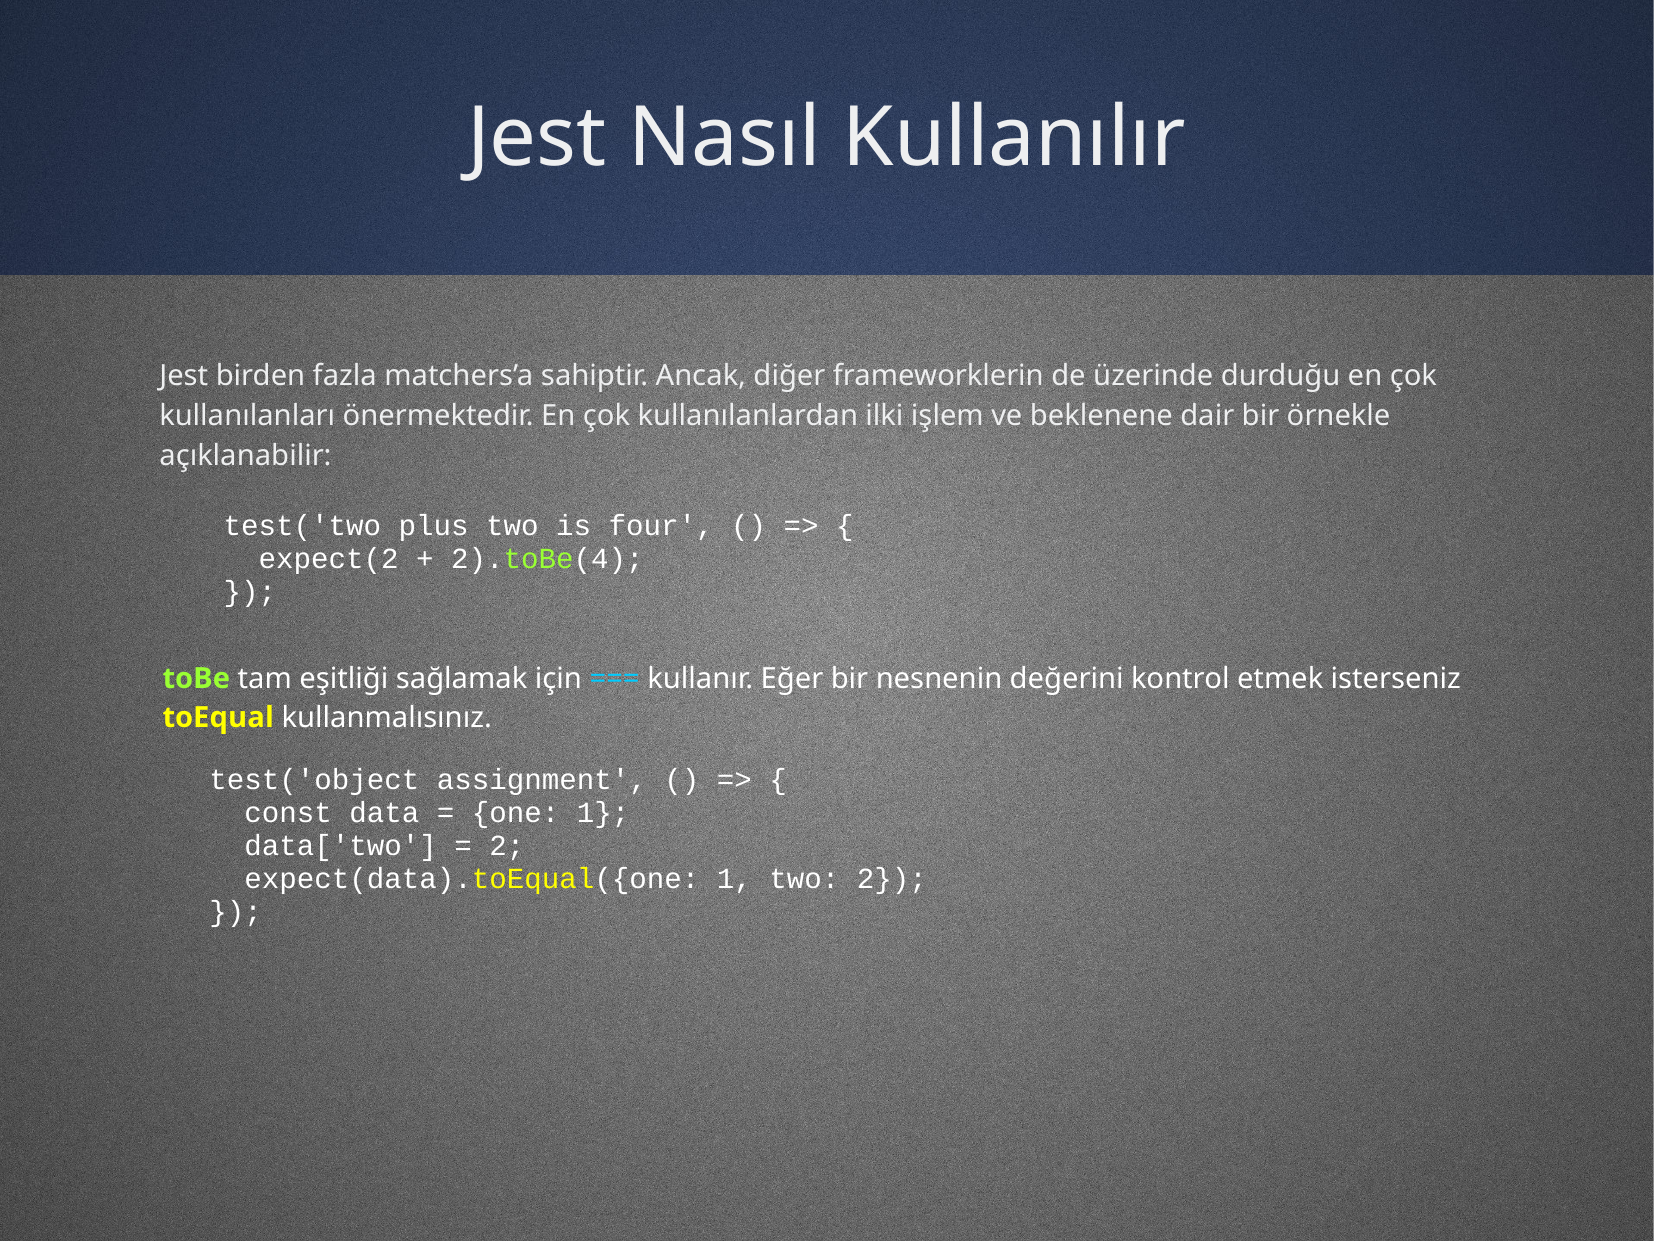

# Jest Nasıl Kullanılır
Jest birden fazla matchers’a sahiptir. Ancak, diğer frameworklerin de üzerinde durduğu en çok kullanılanları önermektedir. En çok kullanılanlardan ilki işlem ve beklenene dair bir örnekle açıklanabilir:
test('two plus two is four', () => {
 expect(2 + 2).toBe(4);
});
toBe tam eşitliği sağlamak için === kullanır. Eğer bir nesnenin değerini kontrol etmek isterseniz toEqual kullanmalısınız.
test('object assignment', () => {
 const data = {one: 1};
 data['two'] = 2;
 expect(data).toEqual({one: 1, two: 2});
});